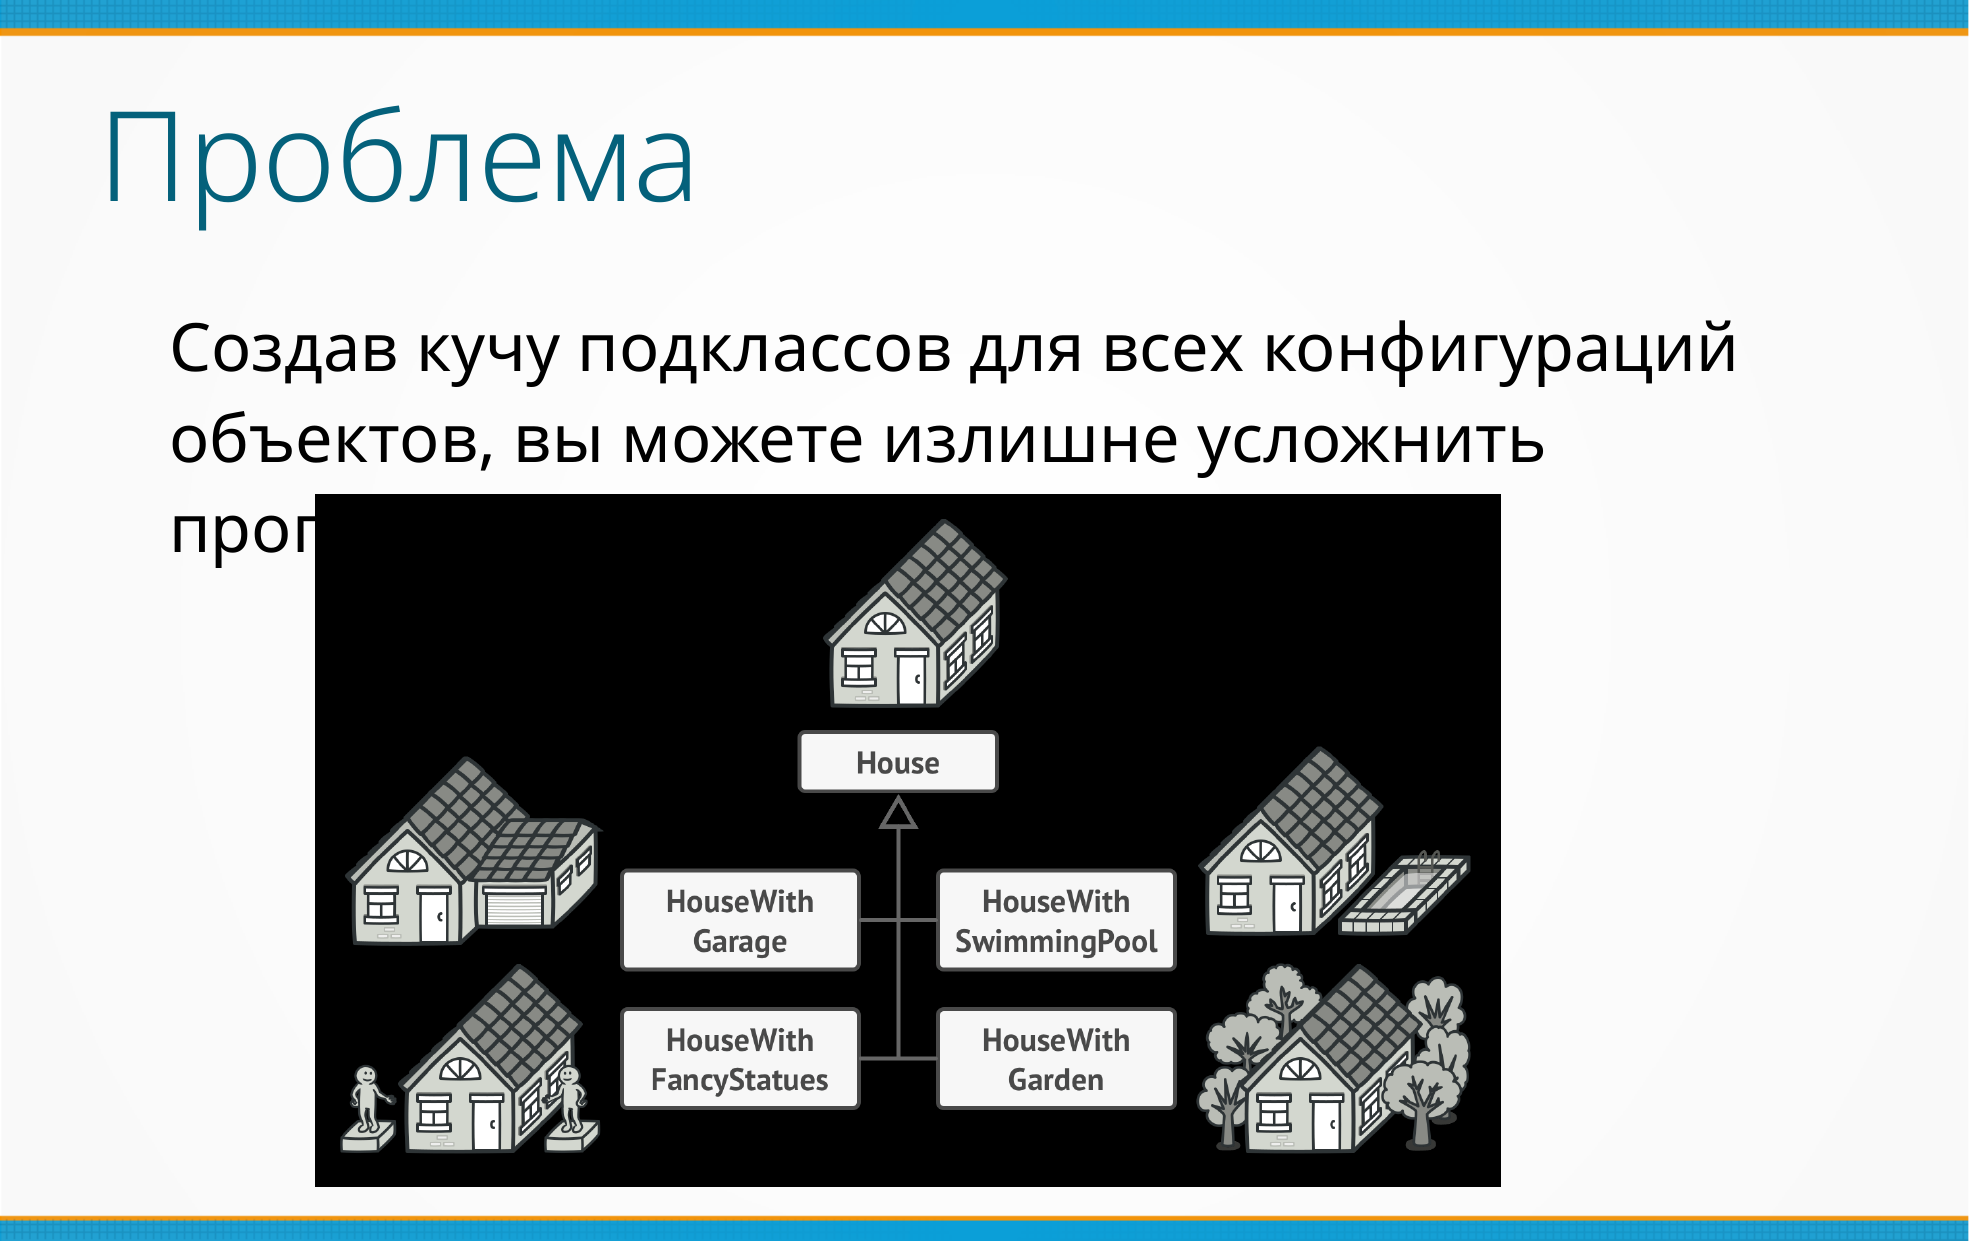

# Проблема
Создав кучу подклассов для всех конфигураций объектов, вы можете излишне усложнить программу.